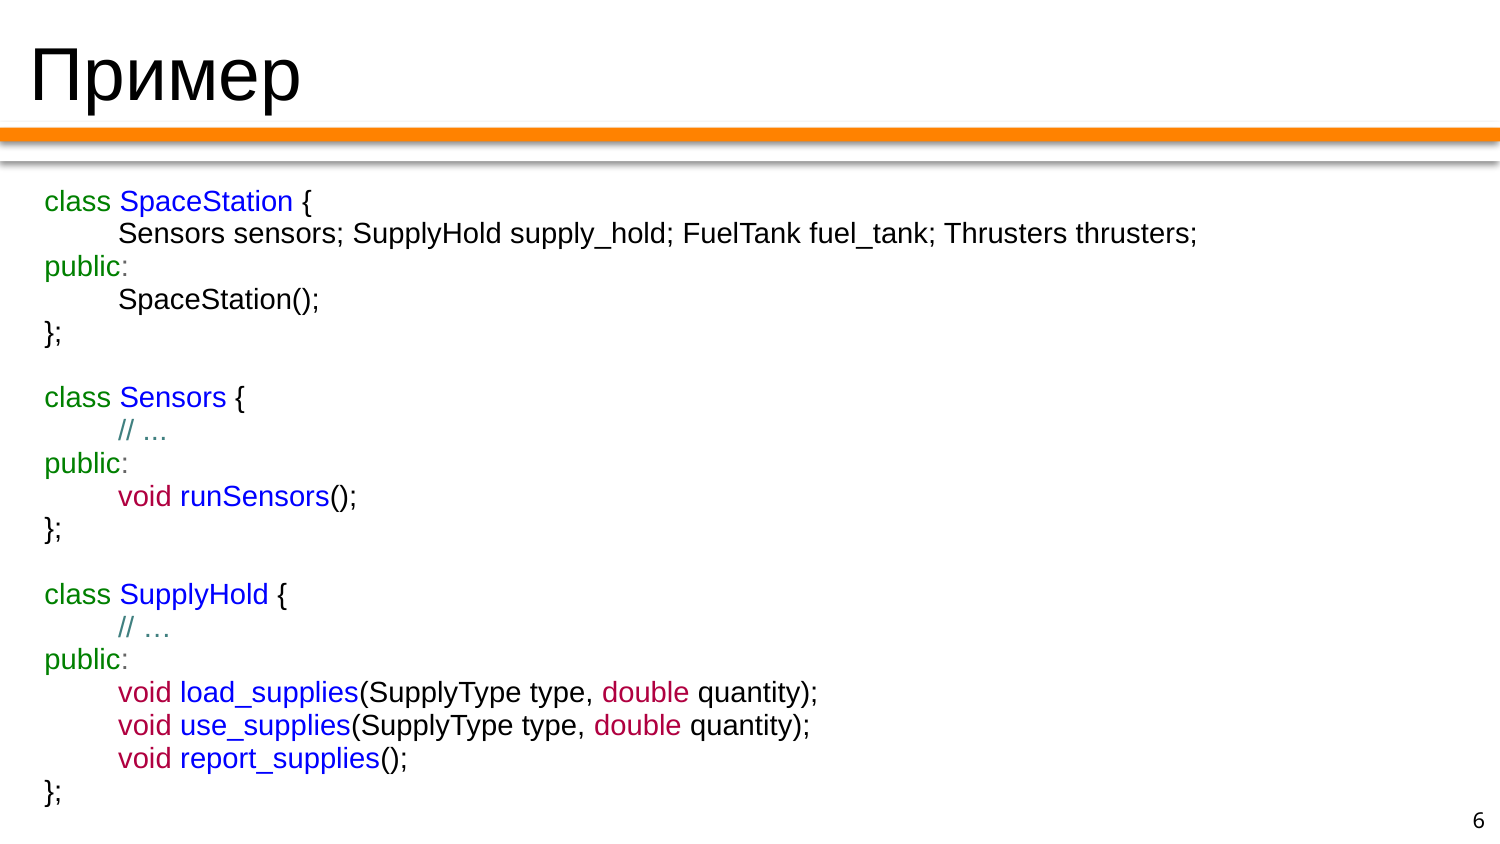

# Пример
class SpaceStation {
	Sensors sensors; SupplyHold supply_hold; FuelTank fuel_tank; Thrusters thrusters;
public:
	SpaceStation();
};
class Sensors {
	// ...
public:
	void runSensors();
};
class SupplyHold {
	// …
public:
	void load_supplies(SupplyType type, double quantity);
	void use_supplies(SupplyType type, double quantity);
	void report_supplies();
};